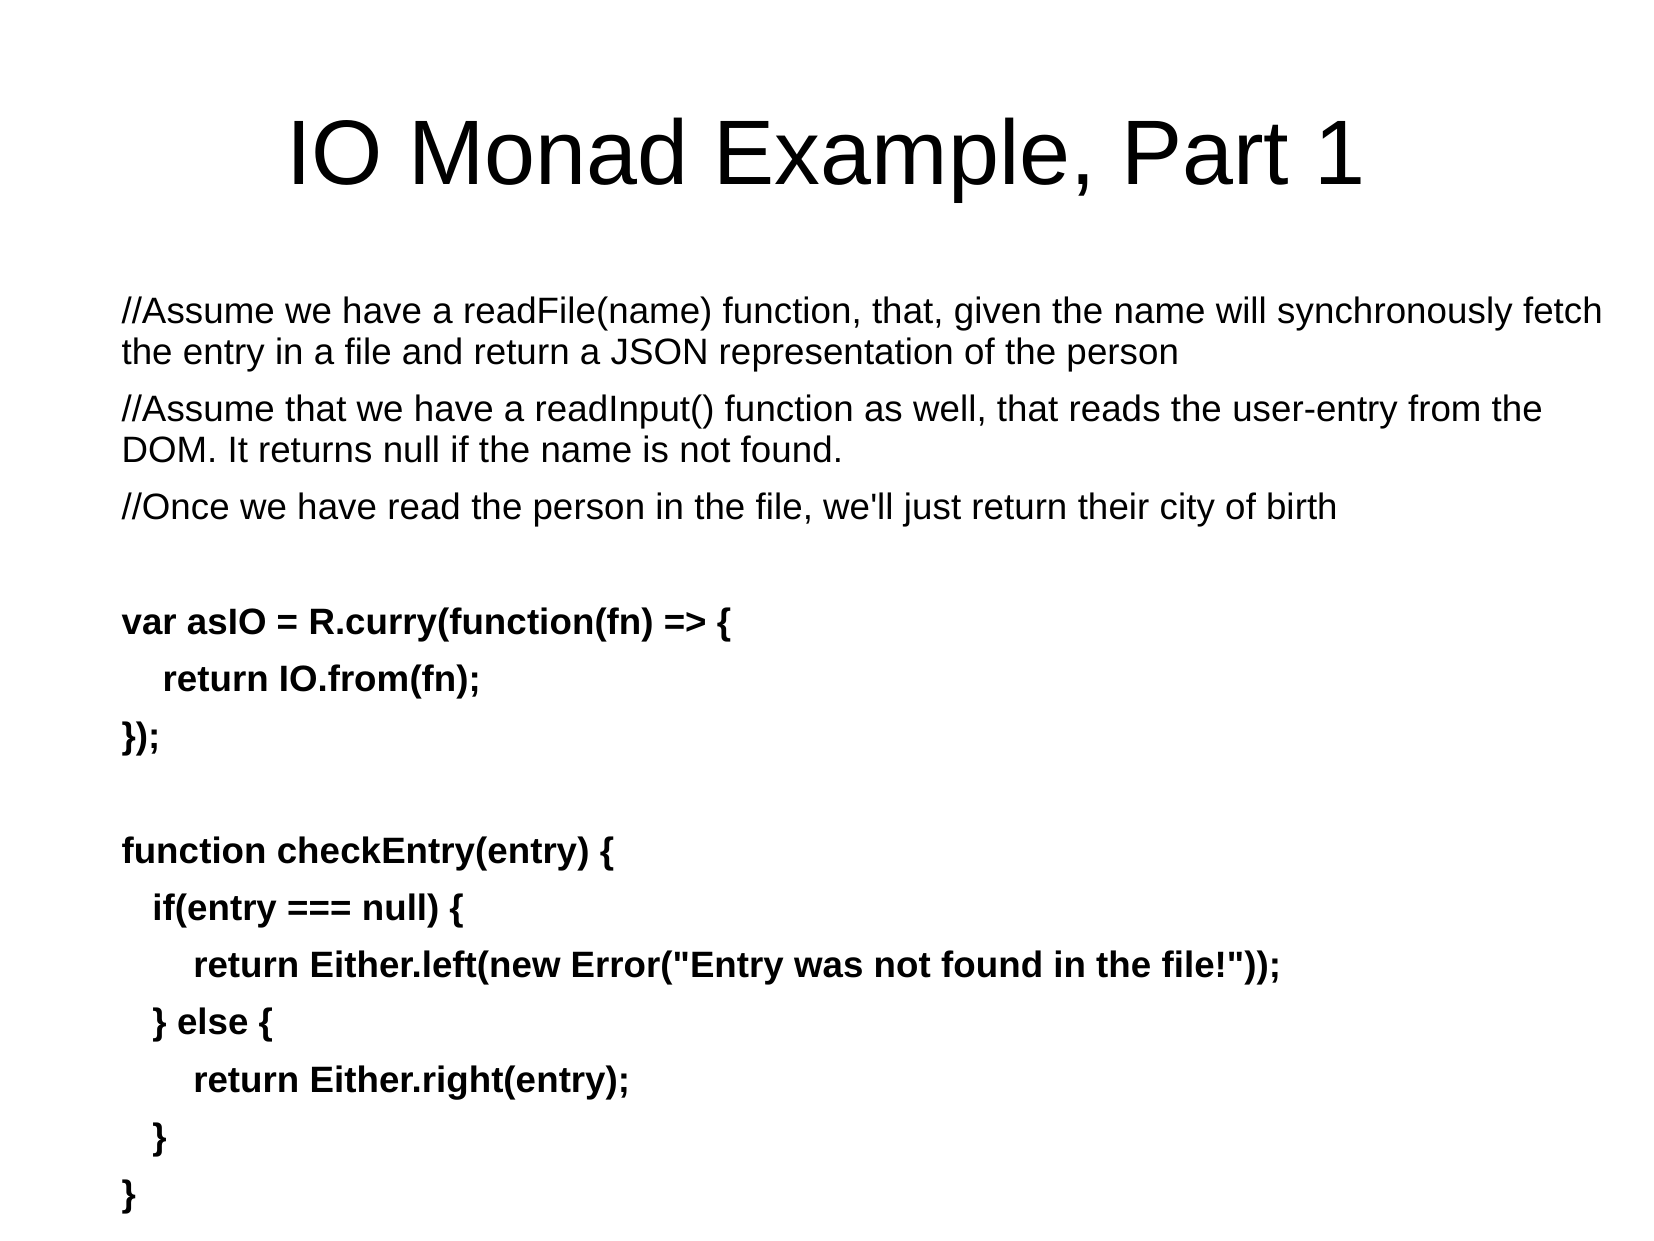

# IO Monad Example, Part 1
//Assume we have a readFile(name) function, that, given the name will synchronously fetch the entry in a file and return a JSON representation of the person
//Assume that we have a readInput() function as well, that reads the user-entry from the DOM. It returns null if the name is not found.
//Once we have read the person in the file, we'll just return their city of birth
var asIO = R.curry(function(fn) => {
 return IO.from(fn);
});
function checkEntry(entry) {
 if(entry === null) {
 return Either.left(new Error("Entry was not found in the file!"));
 } else {
 return Either.right(entry);
 }
}